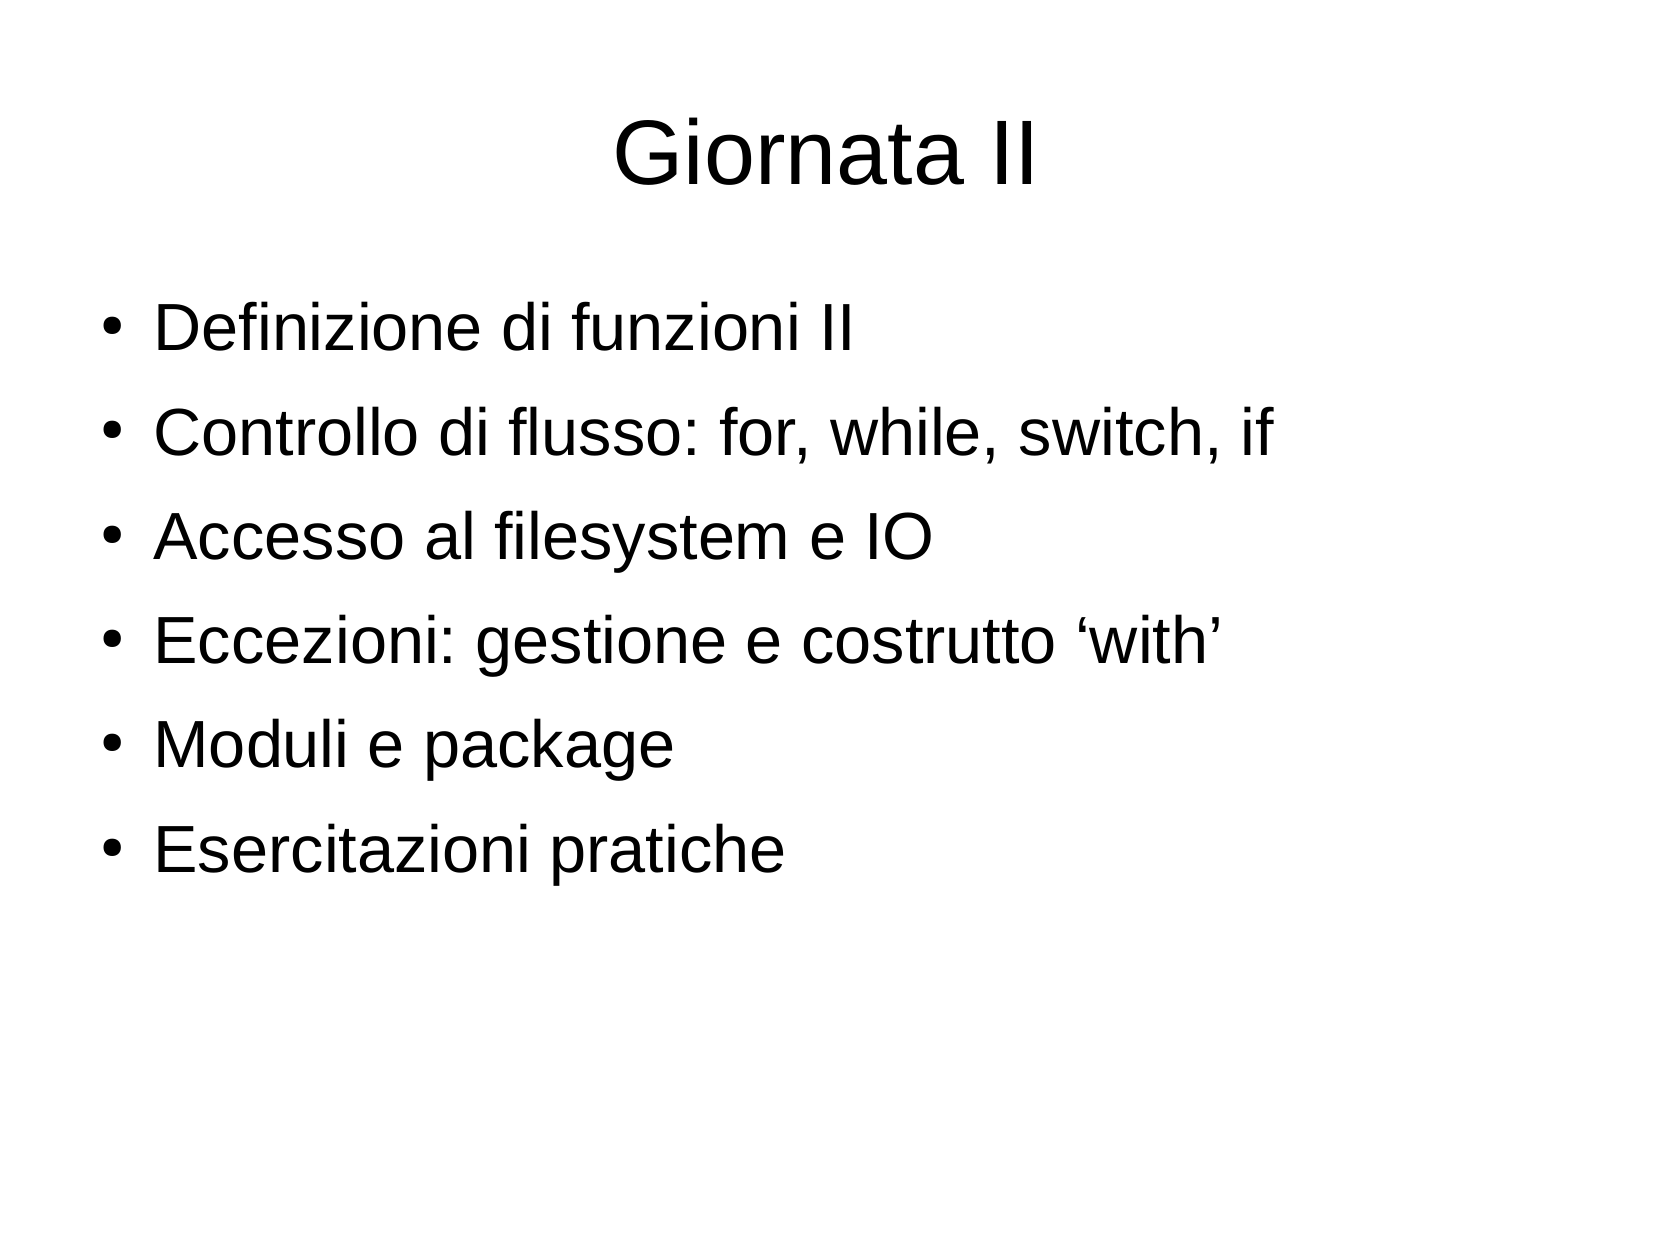

# Giornata II
Definizione di funzioni II
Controllo di flusso: for, while, switch, if
Accesso al filesystem e IO
Eccezioni: gestione e costrutto ‘with’
Moduli e package
Esercitazioni pratiche